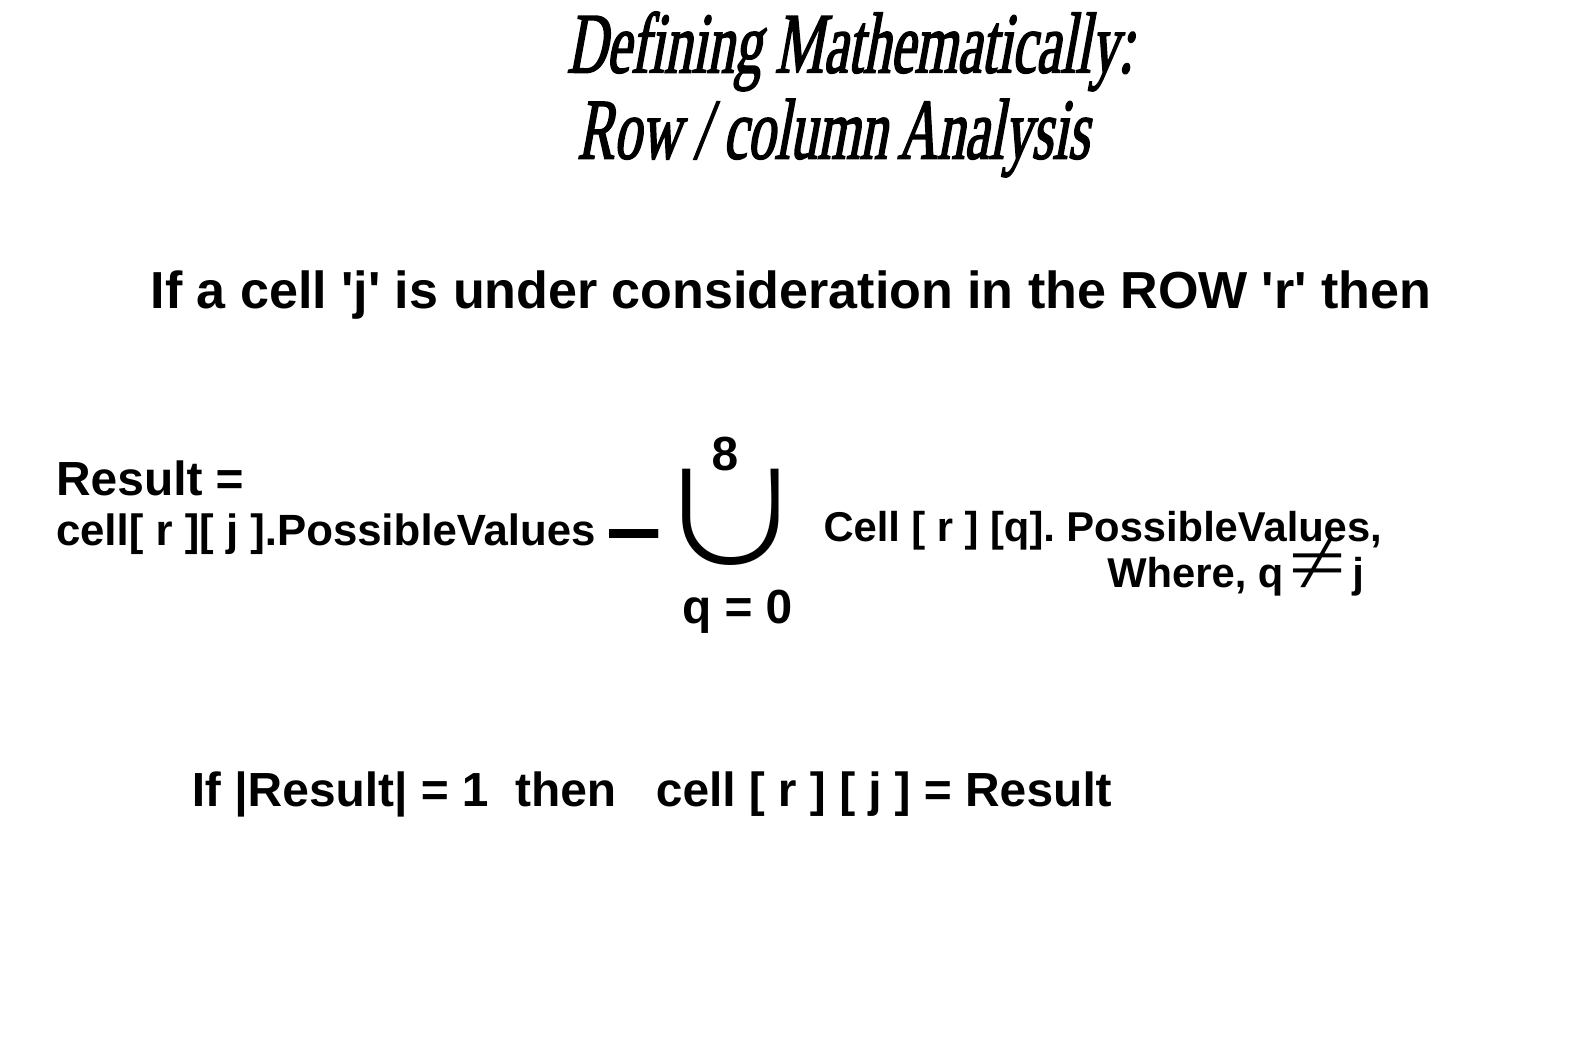

Defining Mathematically:
Row / column Analysis
If a cell 'j' is under consideration in the ROW 'r' then
8
∪
Result =
cell[ r ][ j ].PossibleValues
 –
 –
 Cell [ r ] [q]. PossibleValues,
				Where, q j
≠
q = 0
If |Result| = 1 then cell [ r ] [ j ] = Result